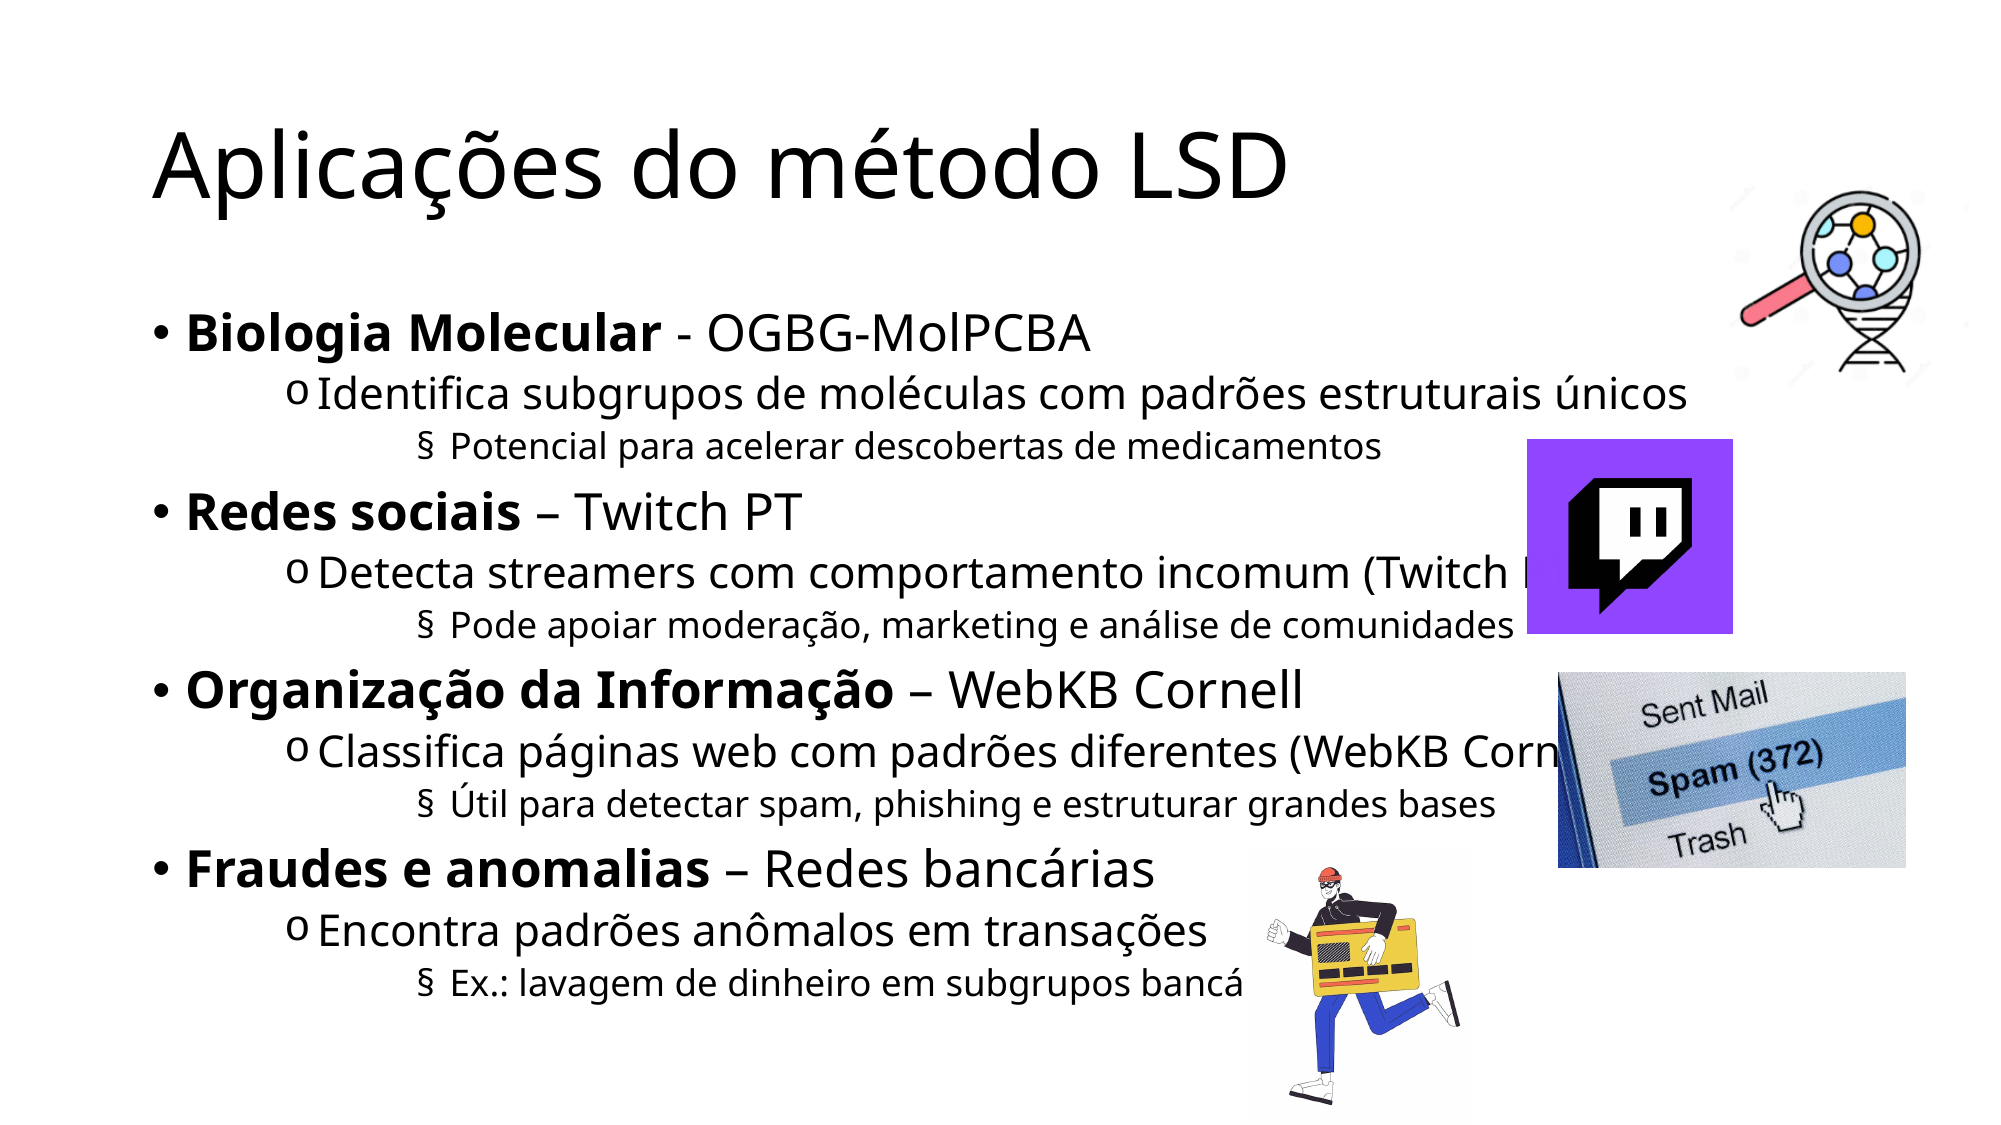

# Aplicações do método LSD
Biologia Molecular - OGBG-MolPCBA
Identifica subgrupos de moléculas com padrões estruturais únicos
Potencial para acelerar descobertas de medicamentos
Redes sociais – Twitch PT
Detecta streamers com comportamento incomum (Twitch PT)
Pode apoiar moderação, marketing e análise de comunidades
Organização da Informação – WebKB Cornell
Classifica páginas web com padrões diferentes (WebKB Cornell)
Útil para detectar spam, phishing e estruturar grandes bases
Fraudes e anomalias – Redes bancárias
Encontra padrões anômalos em transações
Ex.: lavagem de dinheiro em subgrupos bancários